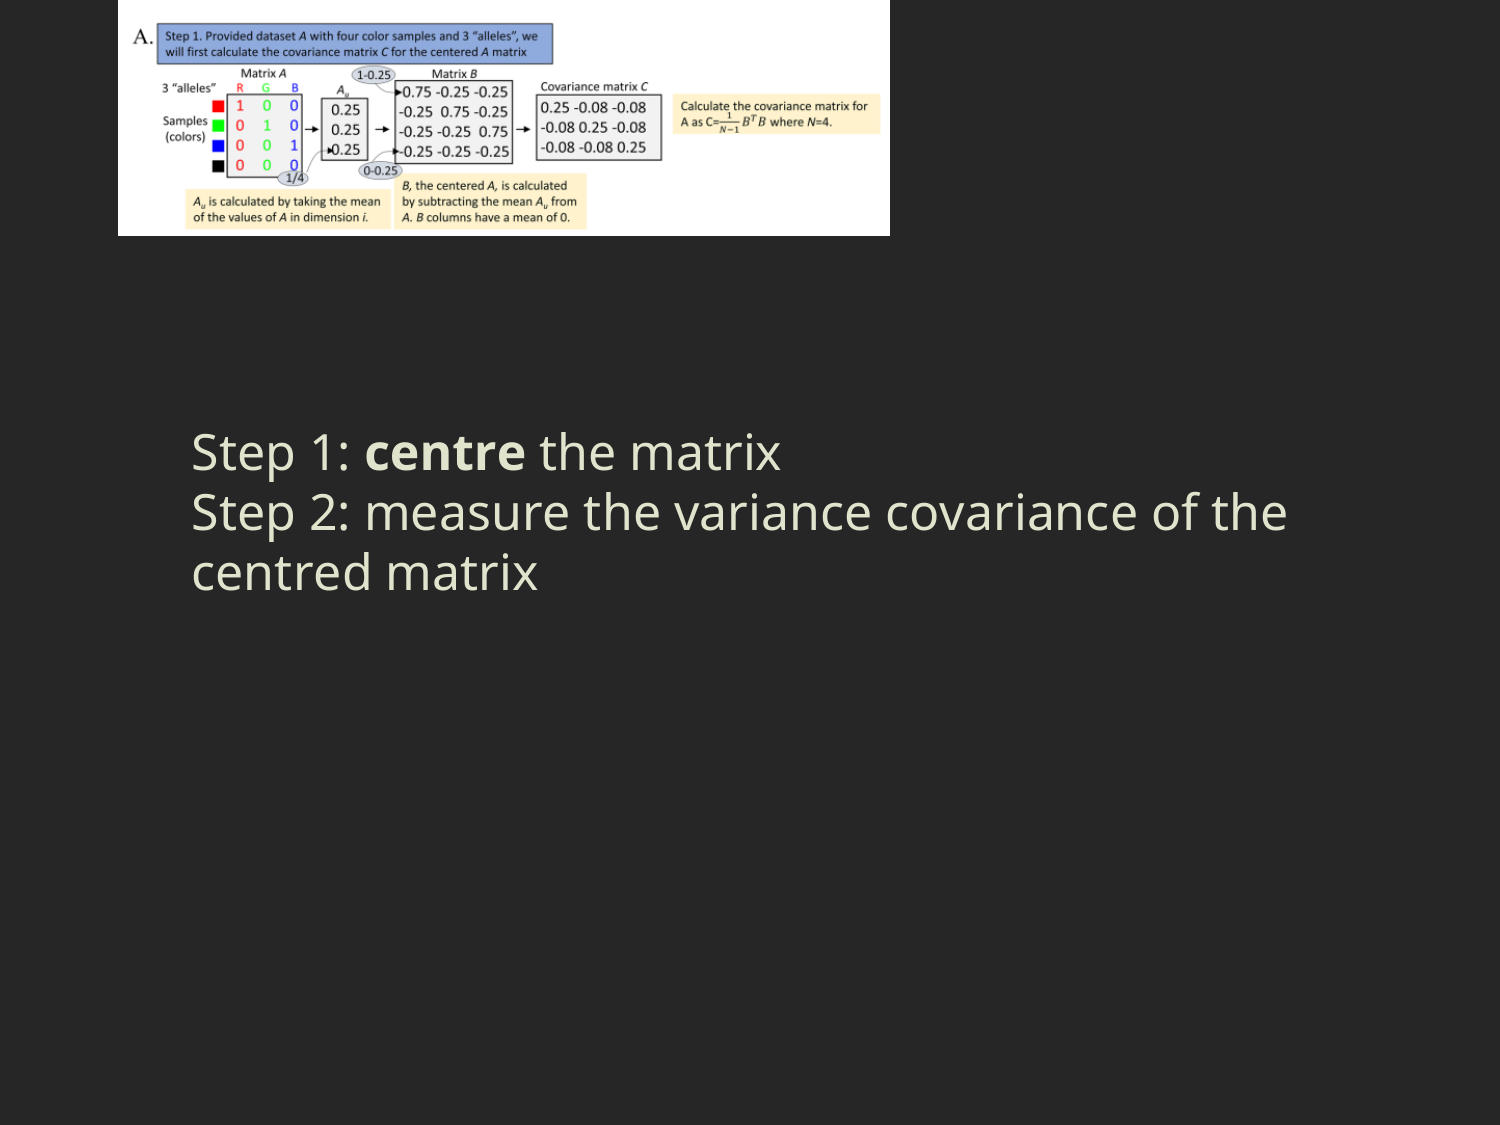

Step 1: centre the matrix
Step 2: measure the variance covariance of the centred matrix